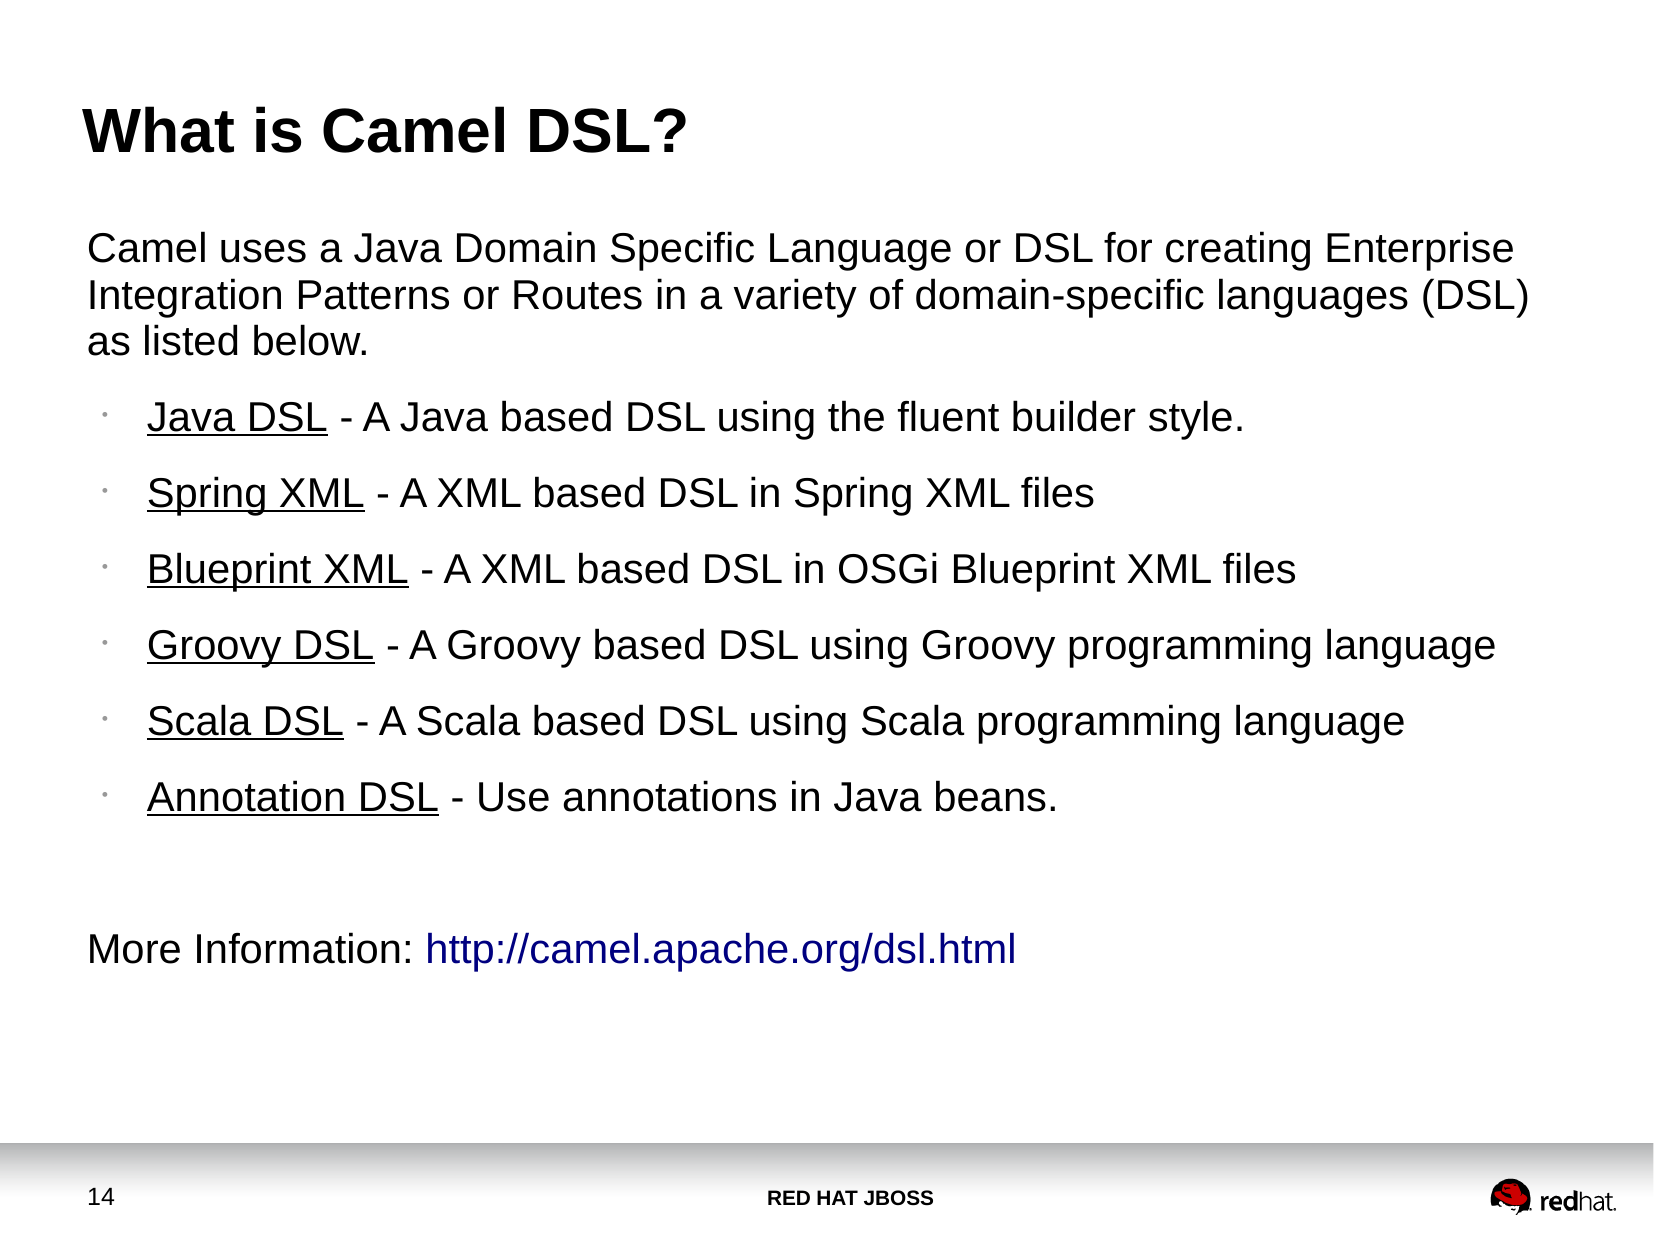

# What is Camel DSL?
Camel uses a Java Domain Specific Language or DSL for creating Enterprise Integration Patterns or Routes in a variety of domain-specific languages (DSL) as listed below.
Java DSL - A Java based DSL using the fluent builder style.
Spring XML - A XML based DSL in Spring XML files
Blueprint XML - A XML based DSL in OSGi Blueprint XML files
Groovy DSL - A Groovy based DSL using Groovy programming language
Scala DSL - A Scala based DSL using Scala programming language
Annotation DSL - Use annotations in Java beans.
More Information: http://camel.apache.org/dsl.html